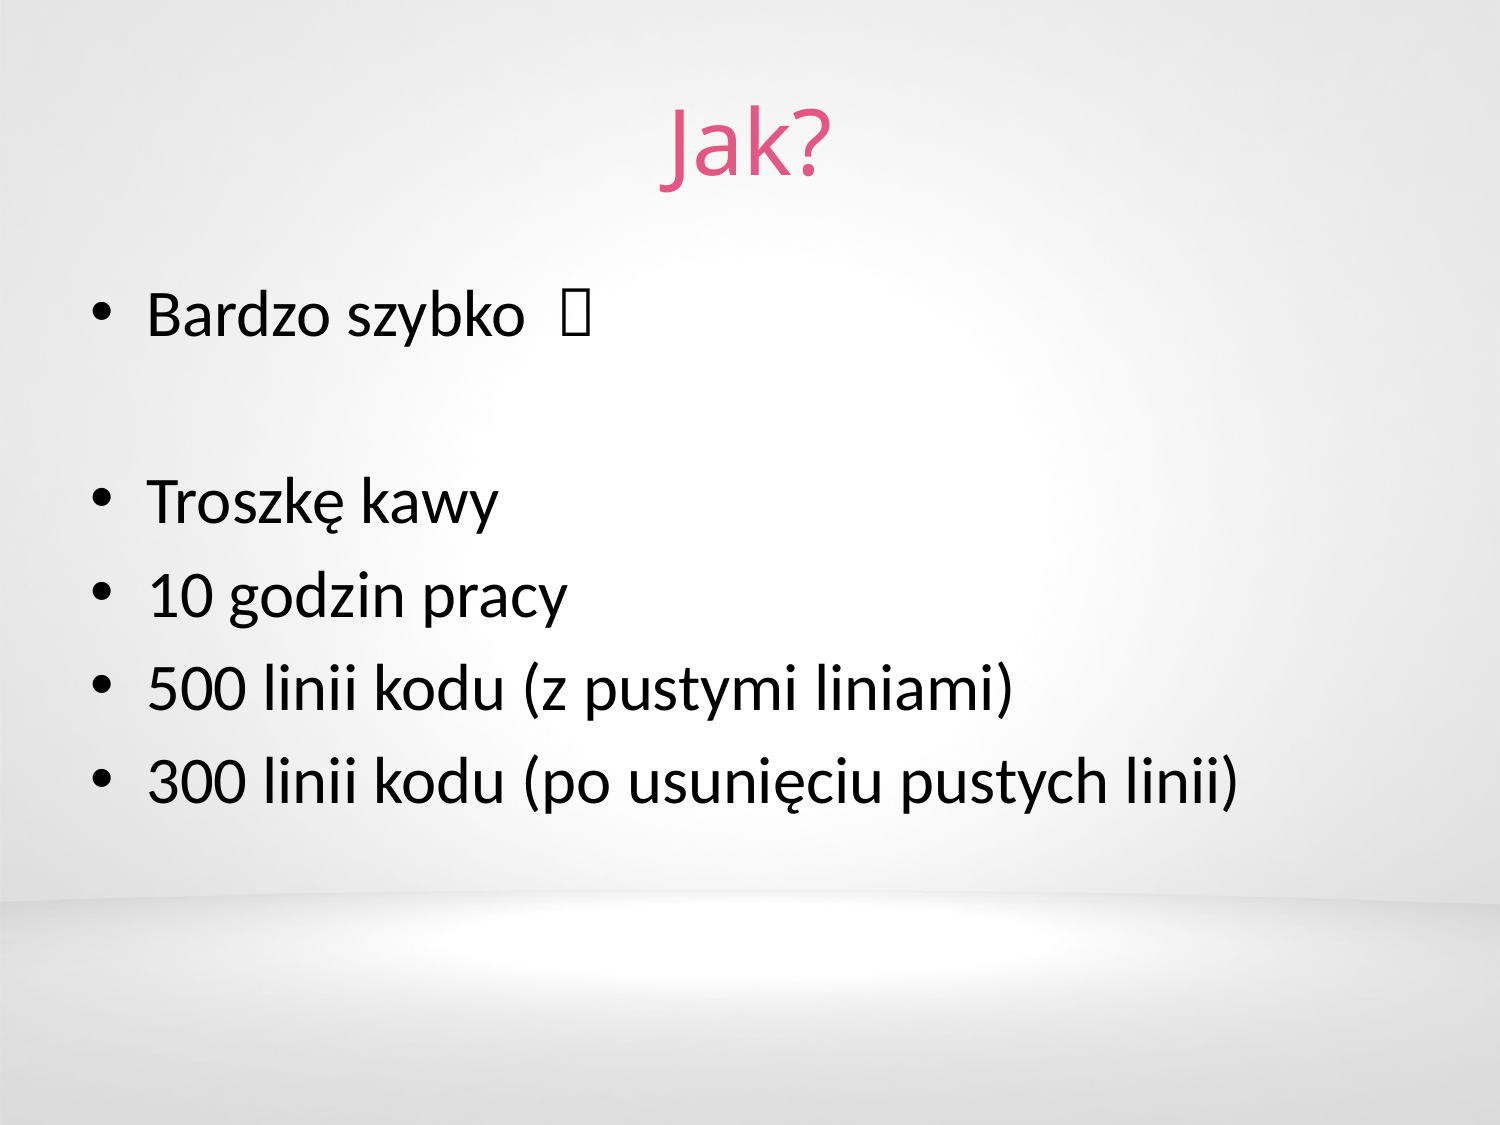

# Jak?
Bardzo szybko 
Troszkę kawy
10 godzin pracy
500 linii kodu (z pustymi liniami)
300 linii kodu (po usunięciu pustych linii)